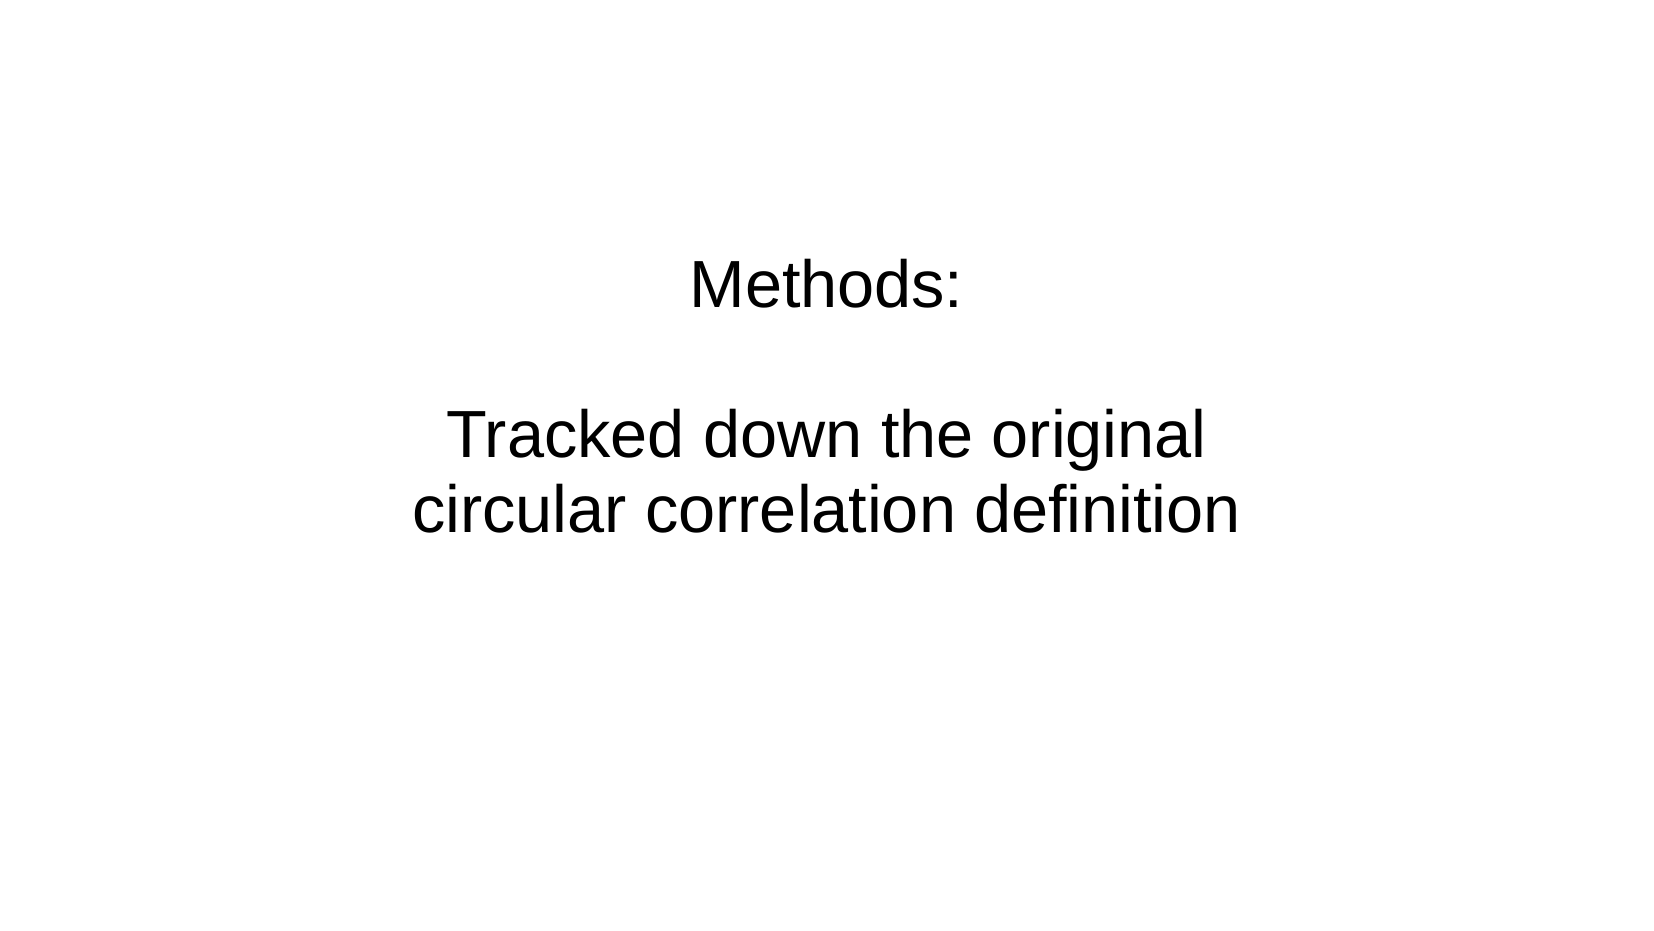

# Methods:
Tracked down the original
circular correlation definition